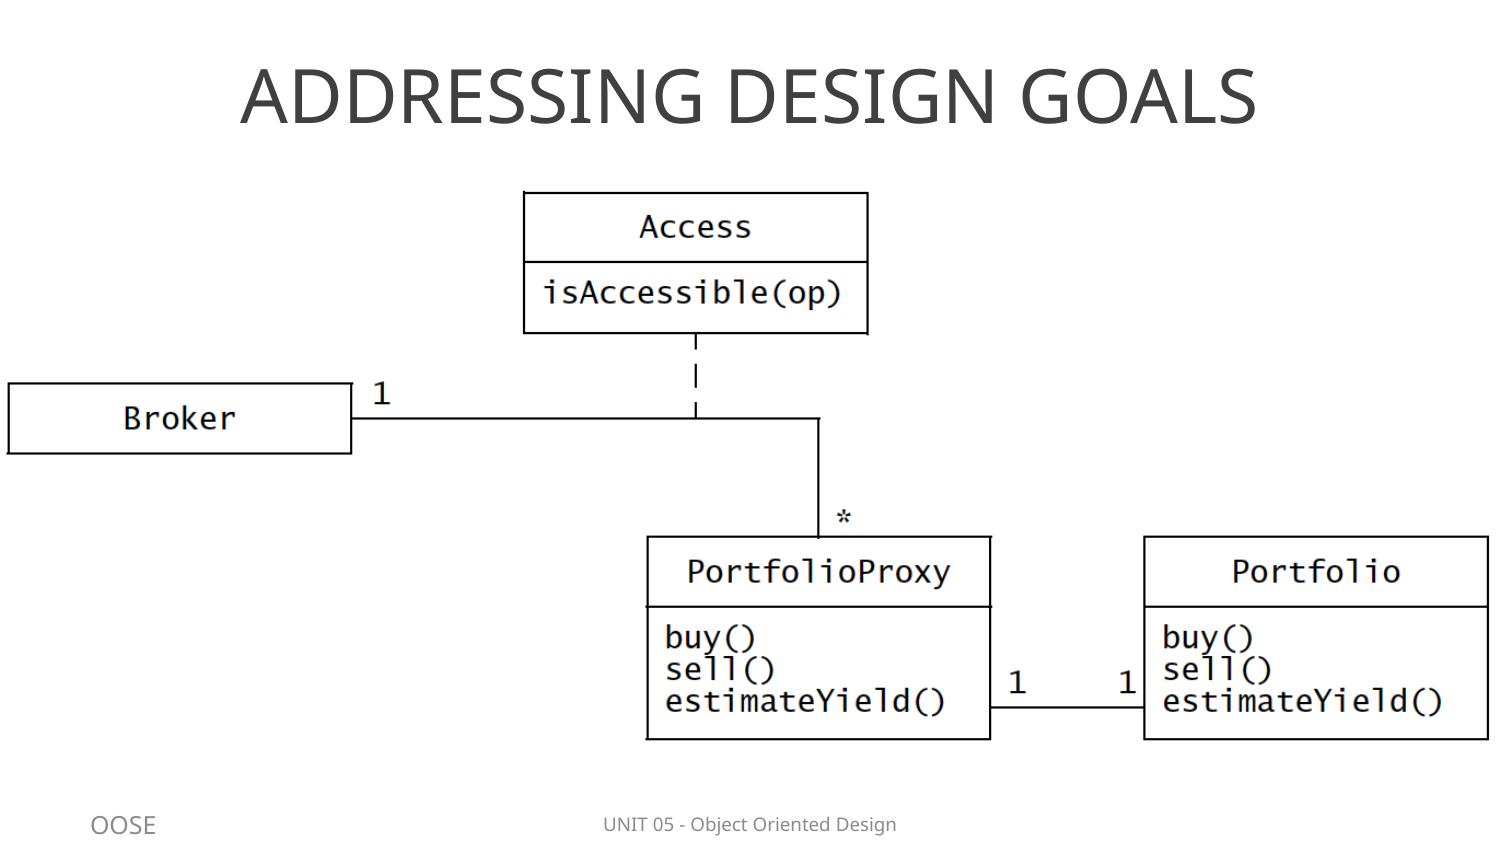

# Addressing Design Goals
OOSE
UNIT 05 - Object Oriented Design